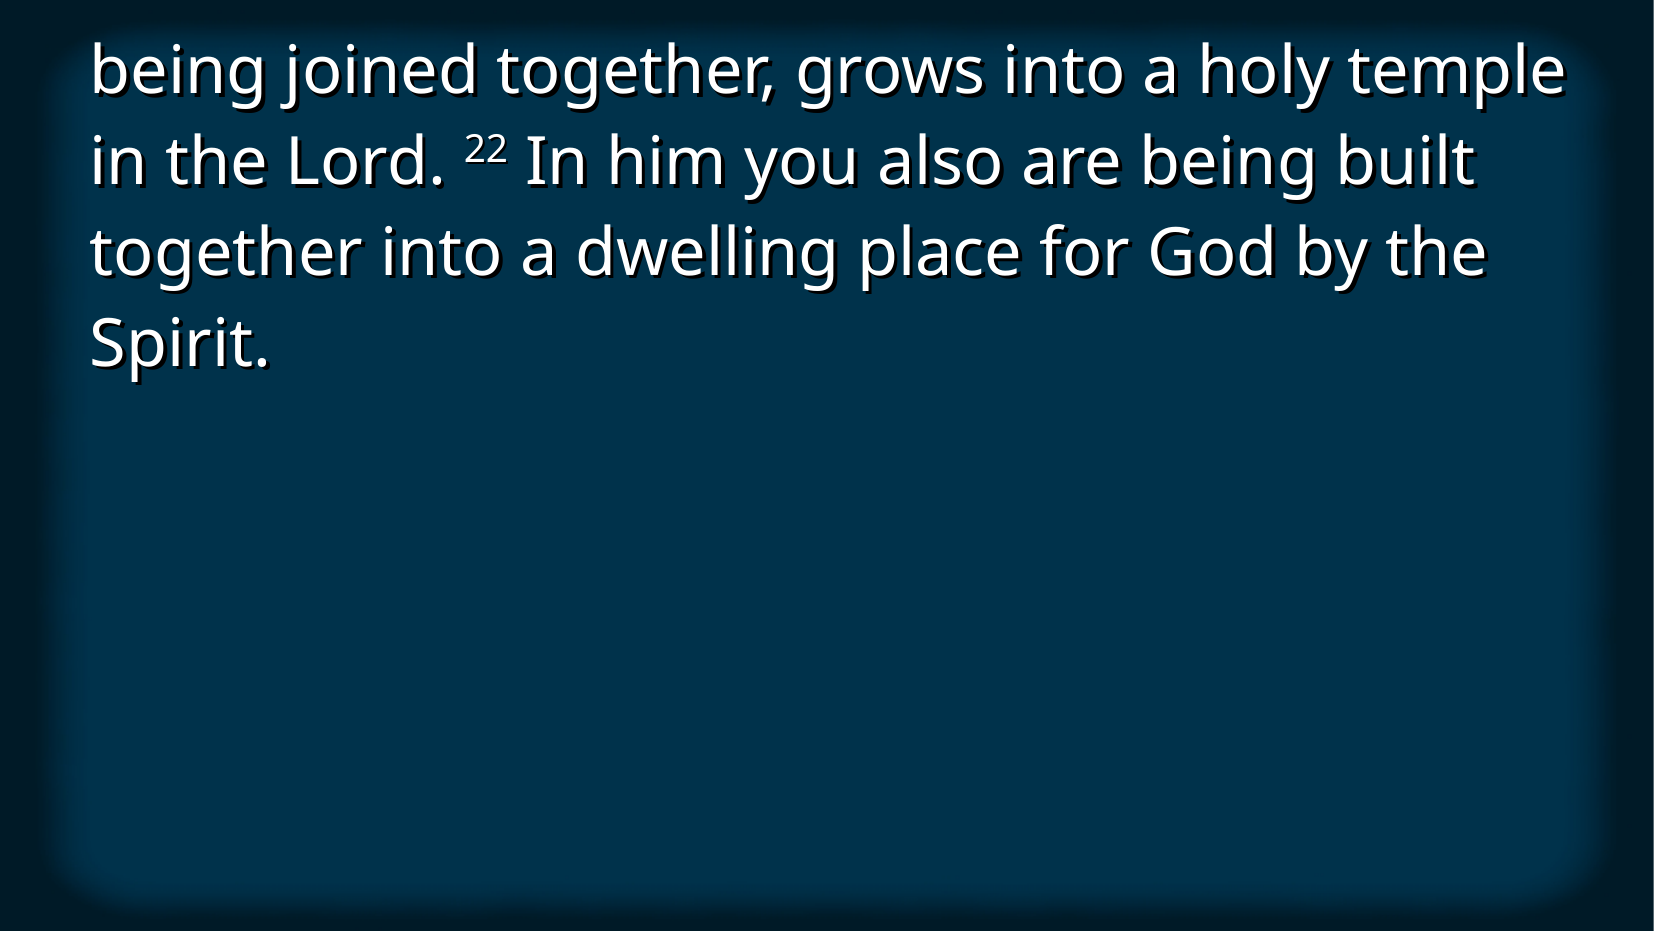

being joined together, grows into a holy temple in the Lord. 22 In him you also are being built together into a dwelling place for God by the Spirit.